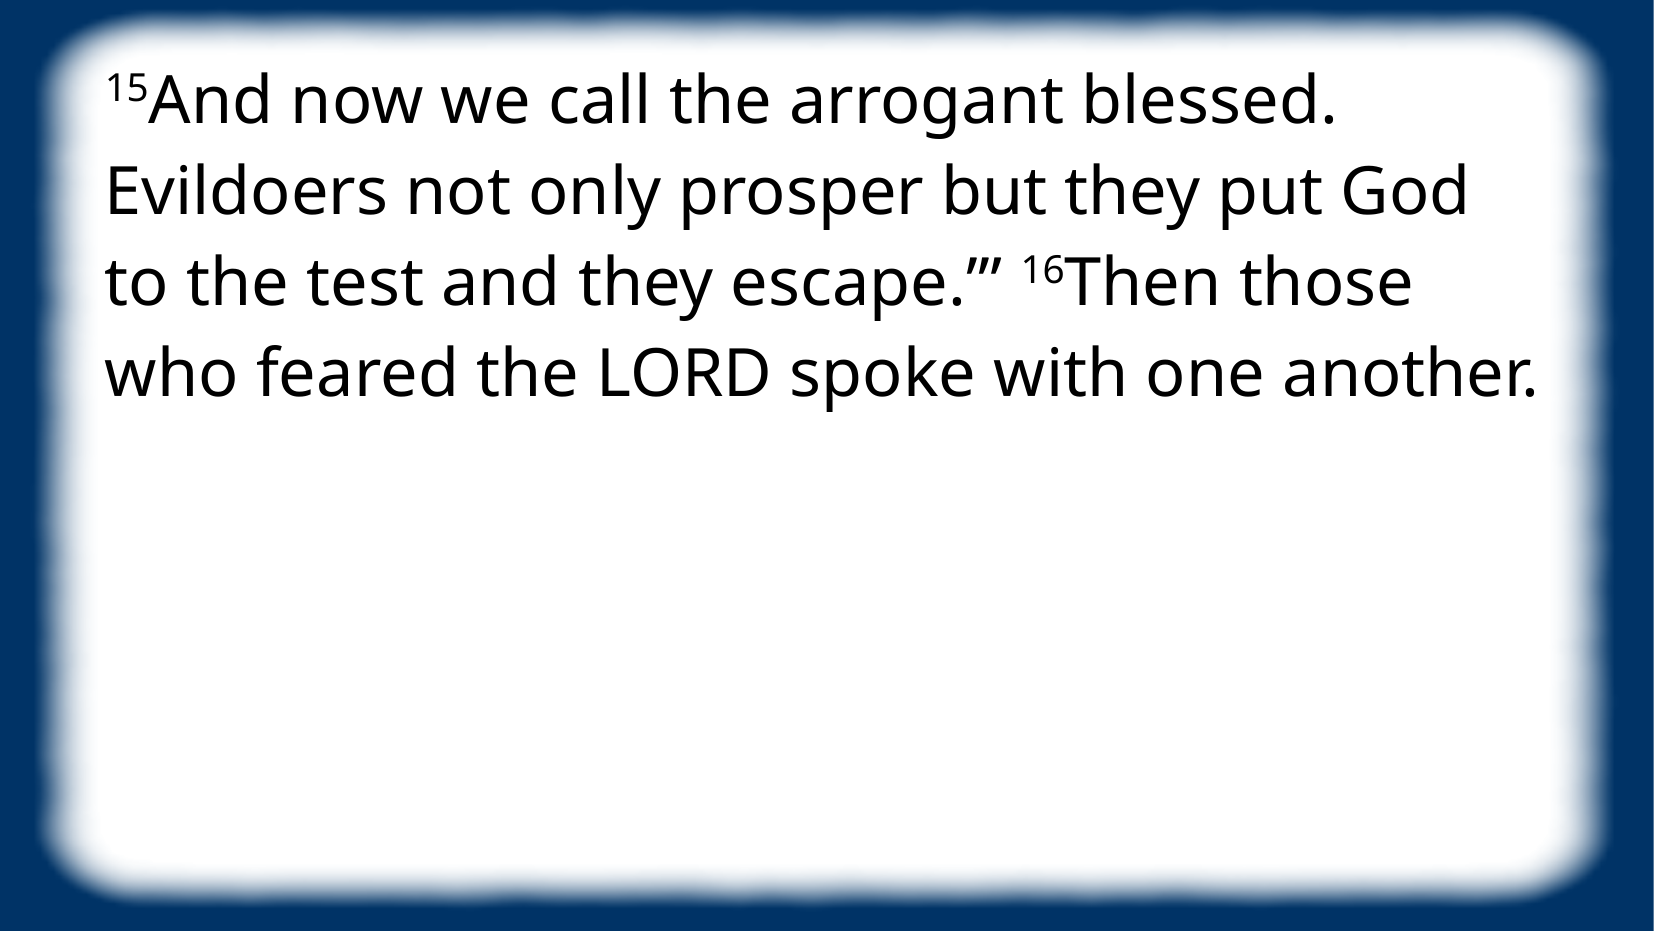

15And now we call the arrogant blessed. Evildoers not only prosper but they put God to the test and they escape.’” 16Then those who feared the LORD spoke with one another.